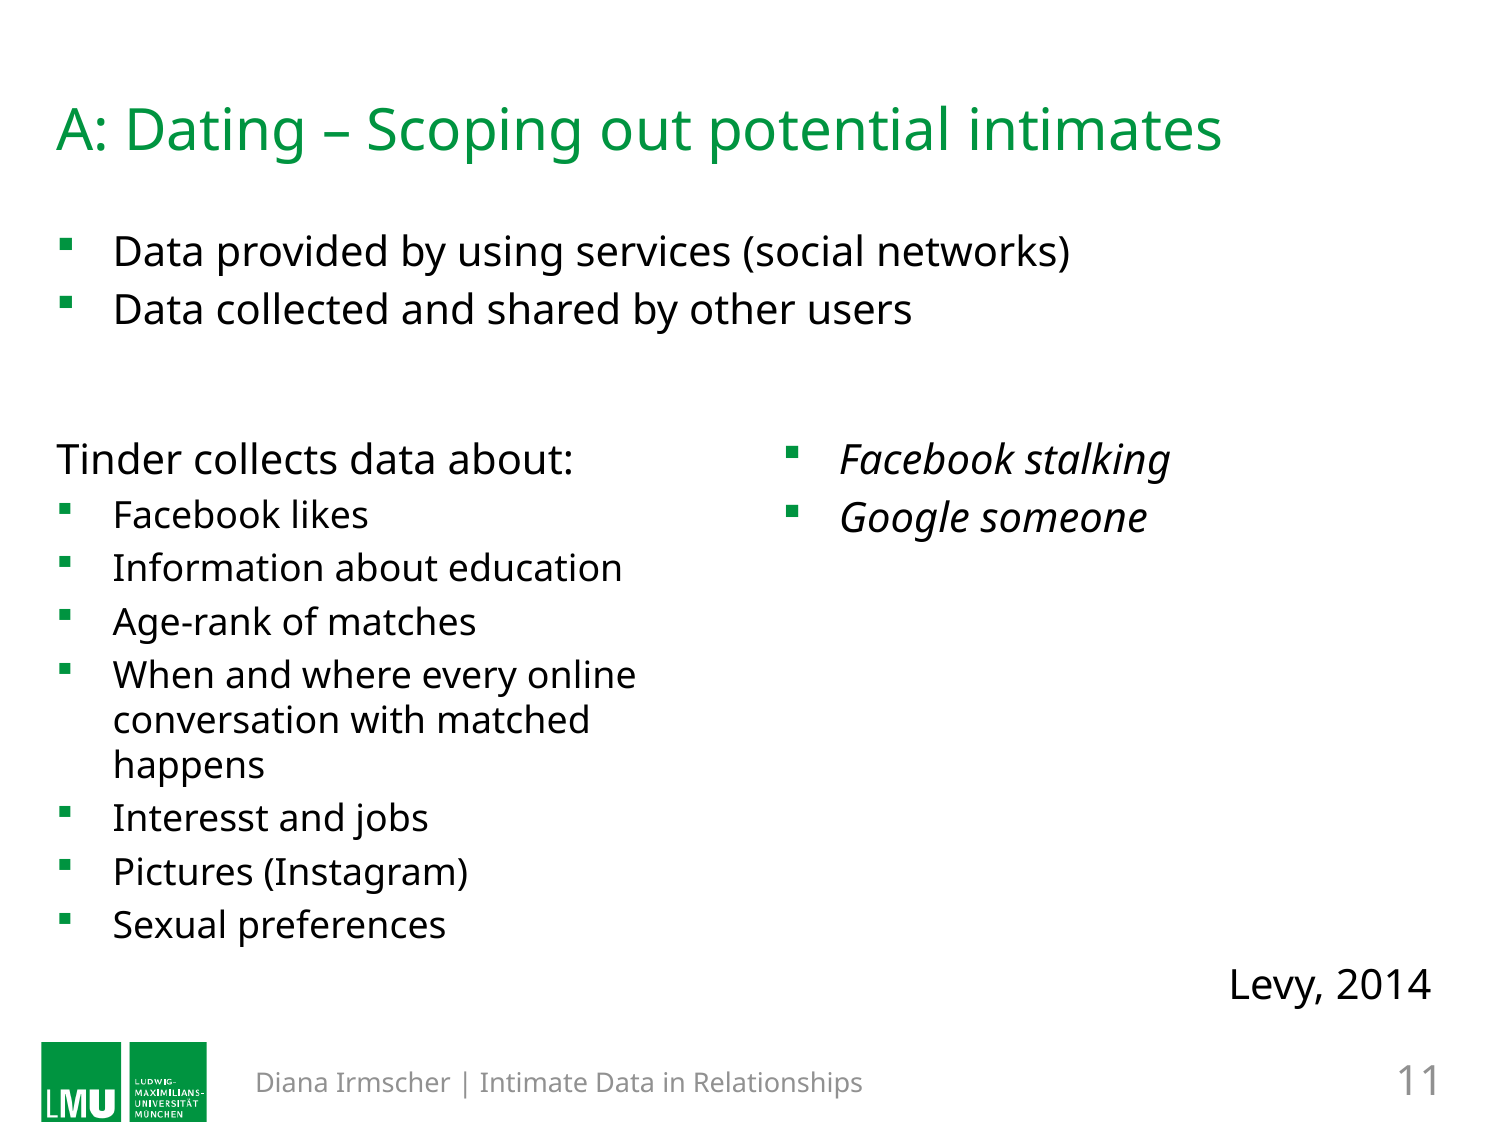

# A: Dating – Scoping out potential intimates
Data provided by using services (social networks)
Data collected and shared by other users
Tinder collects data about:
Facebook likes
Information about education
Age-rank of matches
When and where every online conversation with matched happens
Interesst and jobs
Pictures (Instagram)
Sexual preferences
Facebook stalking
Google someone
Levy, 2014
Diana Irmscher | Intimate Data in Relationships